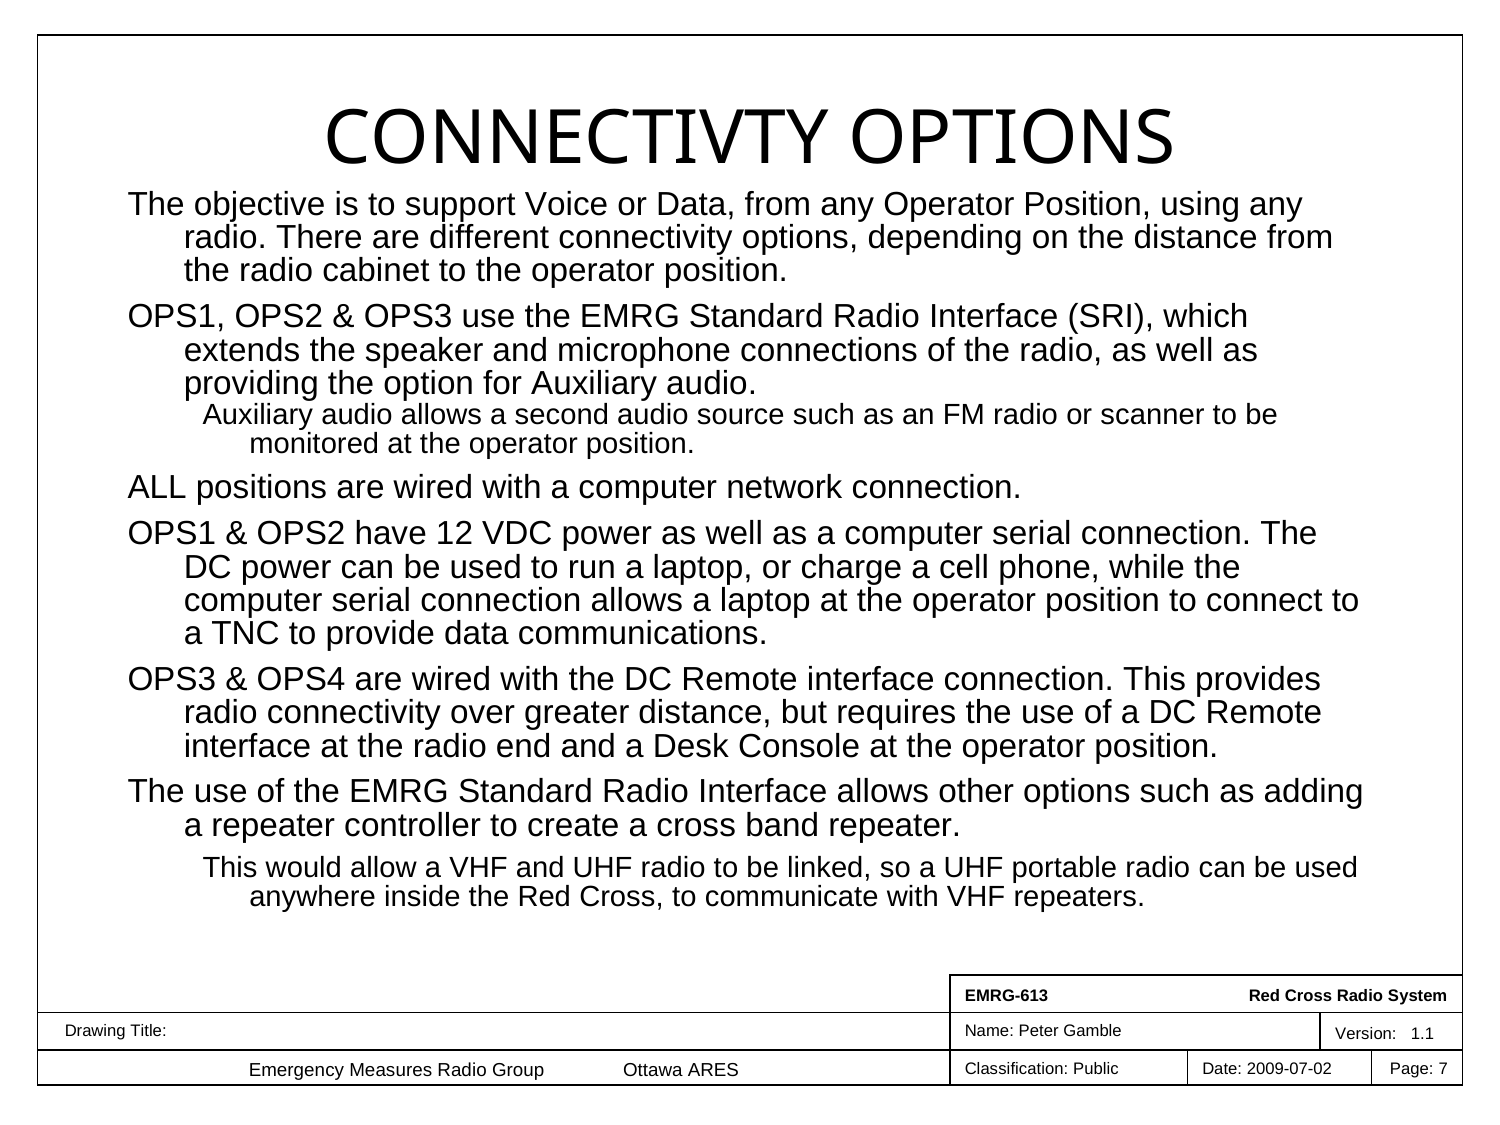

# CONNECTIVTY OPTIONS
The objective is to support Voice or Data, from any Operator Position, using any radio. There are different connectivity options, depending on the distance from the radio cabinet to the operator position.
OPS1, OPS2 & OPS3 use the EMRG Standard Radio Interface (SRI), which extends the speaker and microphone connections of the radio, as well as providing the option for Auxiliary audio.
Auxiliary audio allows a second audio source such as an FM radio or scanner to be monitored at the operator position.
ALL positions are wired with a computer network connection.
OPS1 & OPS2 have 12 VDC power as well as a computer serial connection. The DC power can be used to run a laptop, or charge a cell phone, while the computer serial connection allows a laptop at the operator position to connect to a TNC to provide data communications.
OPS3 & OPS4 are wired with the DC Remote interface connection. This provides radio connectivity over greater distance, but requires the use of a DC Remote interface at the radio end and a Desk Console at the operator position.
The use of the EMRG Standard Radio Interface allows other options such as adding a repeater controller to create a cross band repeater.
This would allow a VHF and UHF radio to be linked, so a UHF portable radio can be used anywhere inside the Red Cross, to communicate with VHF repeaters.
Emergency Measures Radio Group Ottawa ARES
Page: